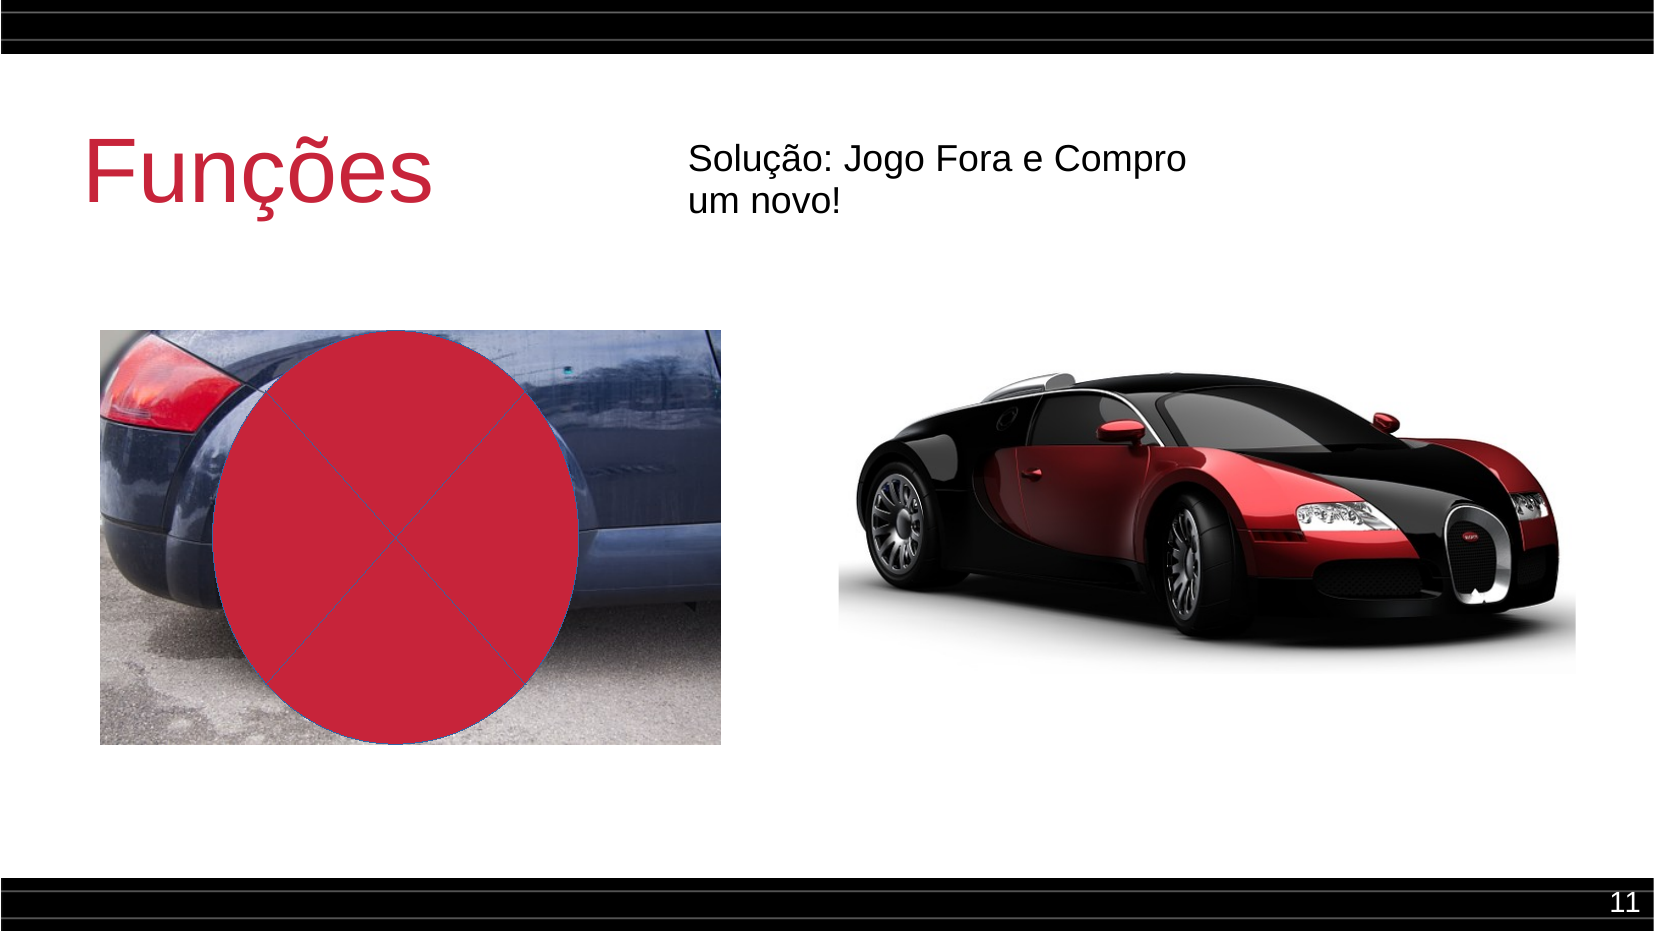

# Funções
Solução: Jogo Fora e Compro um novo!